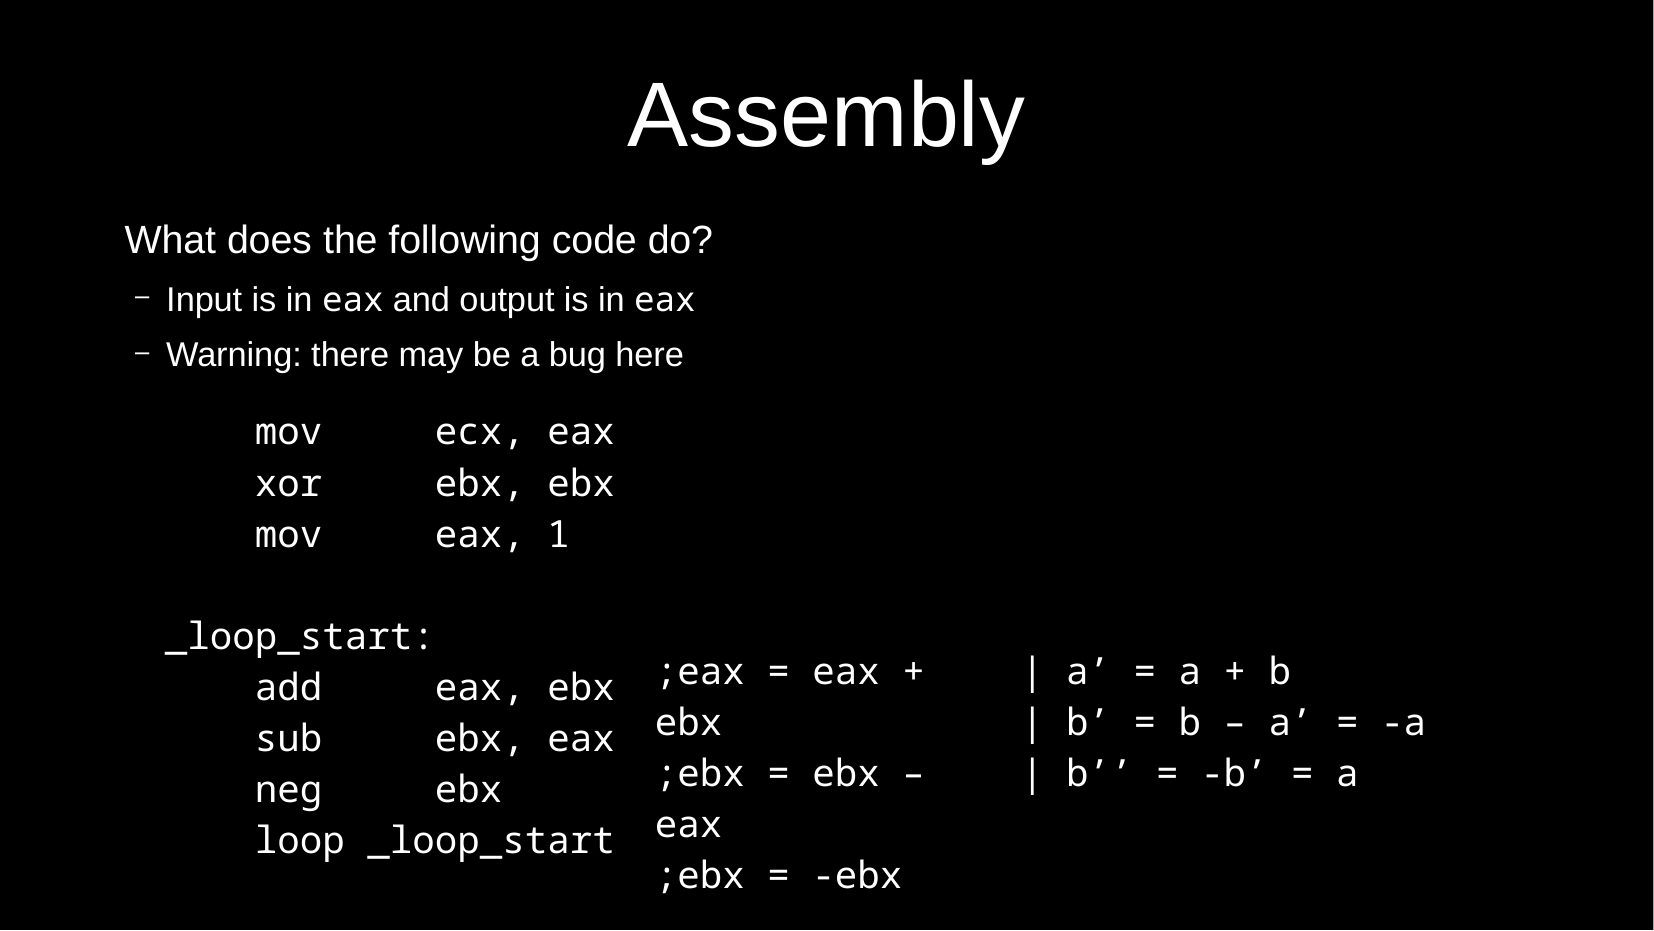

# Assembly
What does the following code do?
Input is in eax and output is in eax
Warning: there may be a bug here
 mov ecx, eax
 xor ebx, ebx
 mov eax, 1
_loop_start:
 add eax, ebx
 sub ebx, eax
 neg ebx
 loop _loop_start
;eax = eax + ebx
;ebx = ebx – eax
;ebx = -ebx
| a’ = a + b
| b’ = b – a’ = -a
| b’’ = -b’ = a